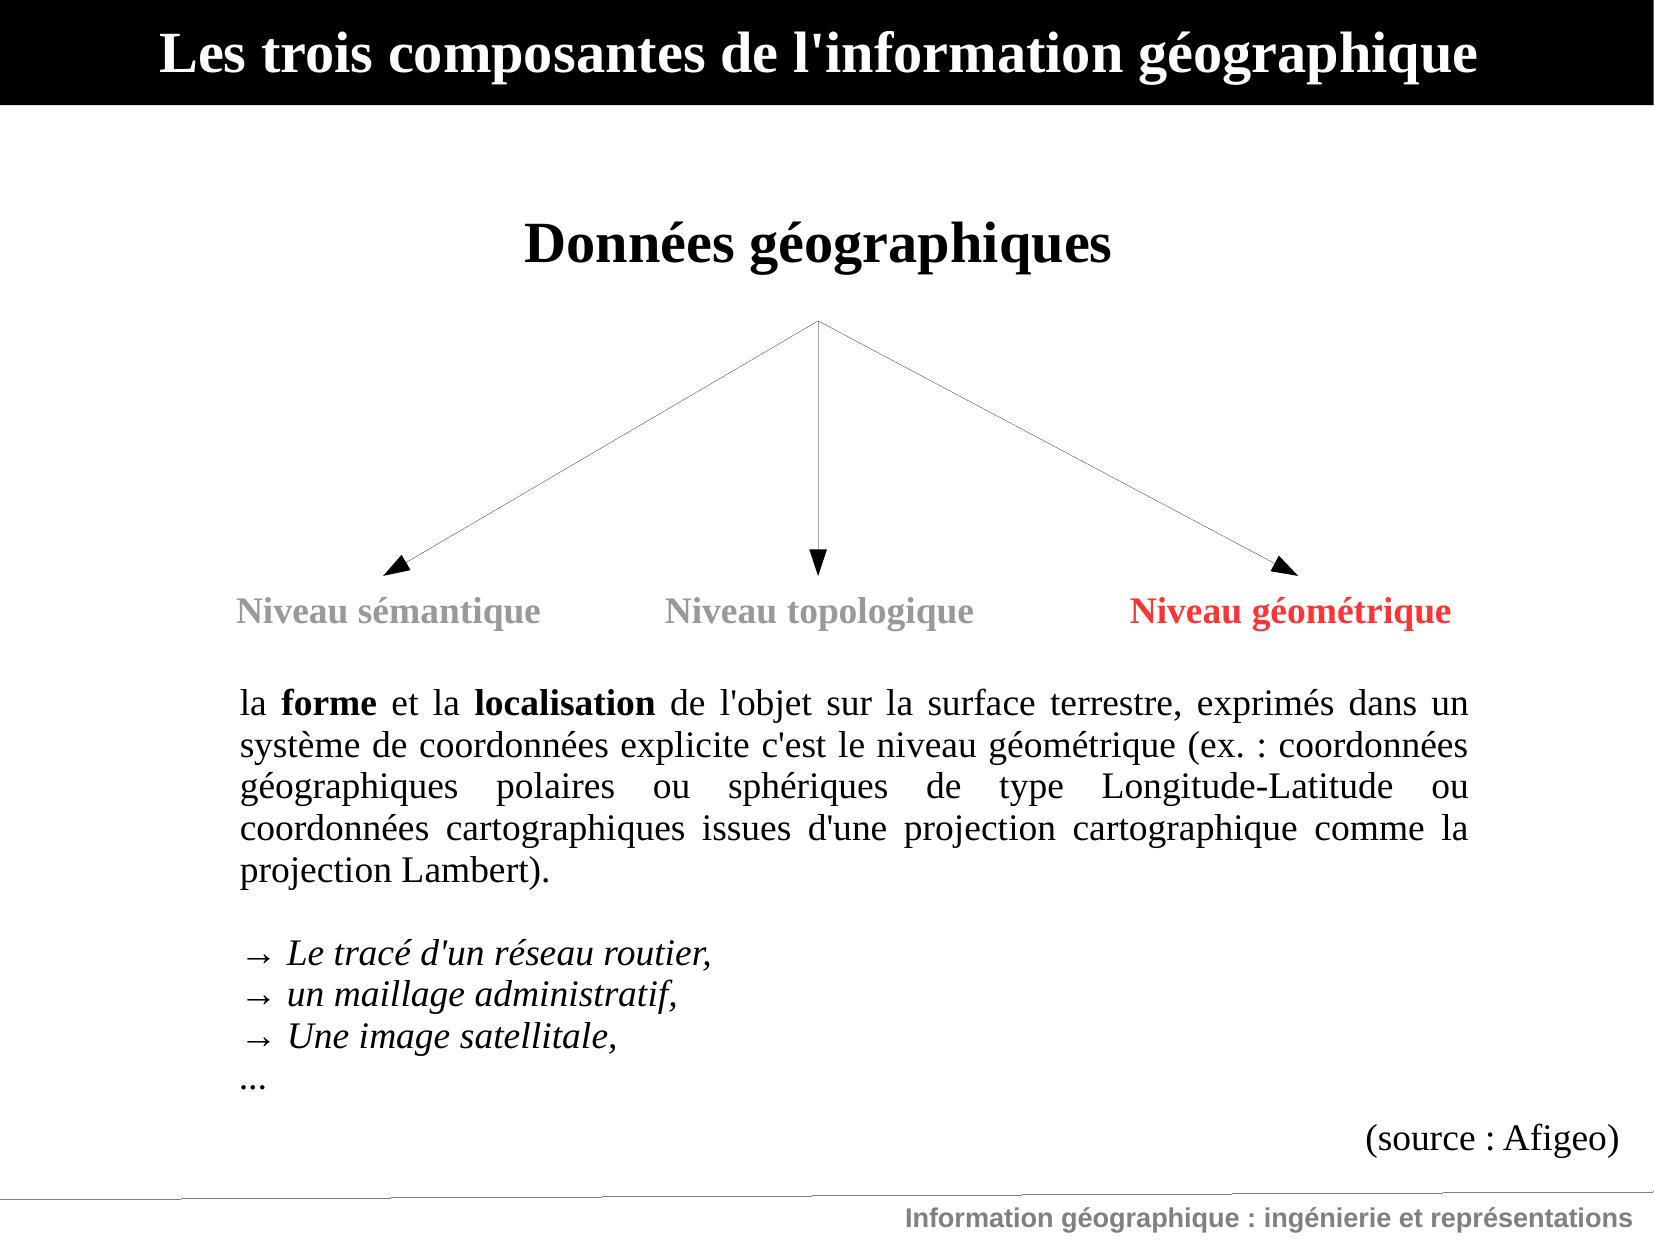

# Les trois composantes de l'information géographique
Données géographiques
Niveau sémantique
Niveau topologique
Niveau géométrique
la forme et la localisation de l'objet sur la surface terrestre, exprimés dans un système de coordonnées explicite c'est le niveau géométrique (ex. : coordonnées géographiques polaires ou sphériques de type Longitude-Latitude ou coordonnées cartographiques issues d'une projection cartographique comme la projection Lambert).
→ Le tracé d'un réseau routier,
→ un maillage administratif,
→ Une image satellitale,
...
A Chengdu (Chine): un bon spot à chats.
(source : Afigeo)